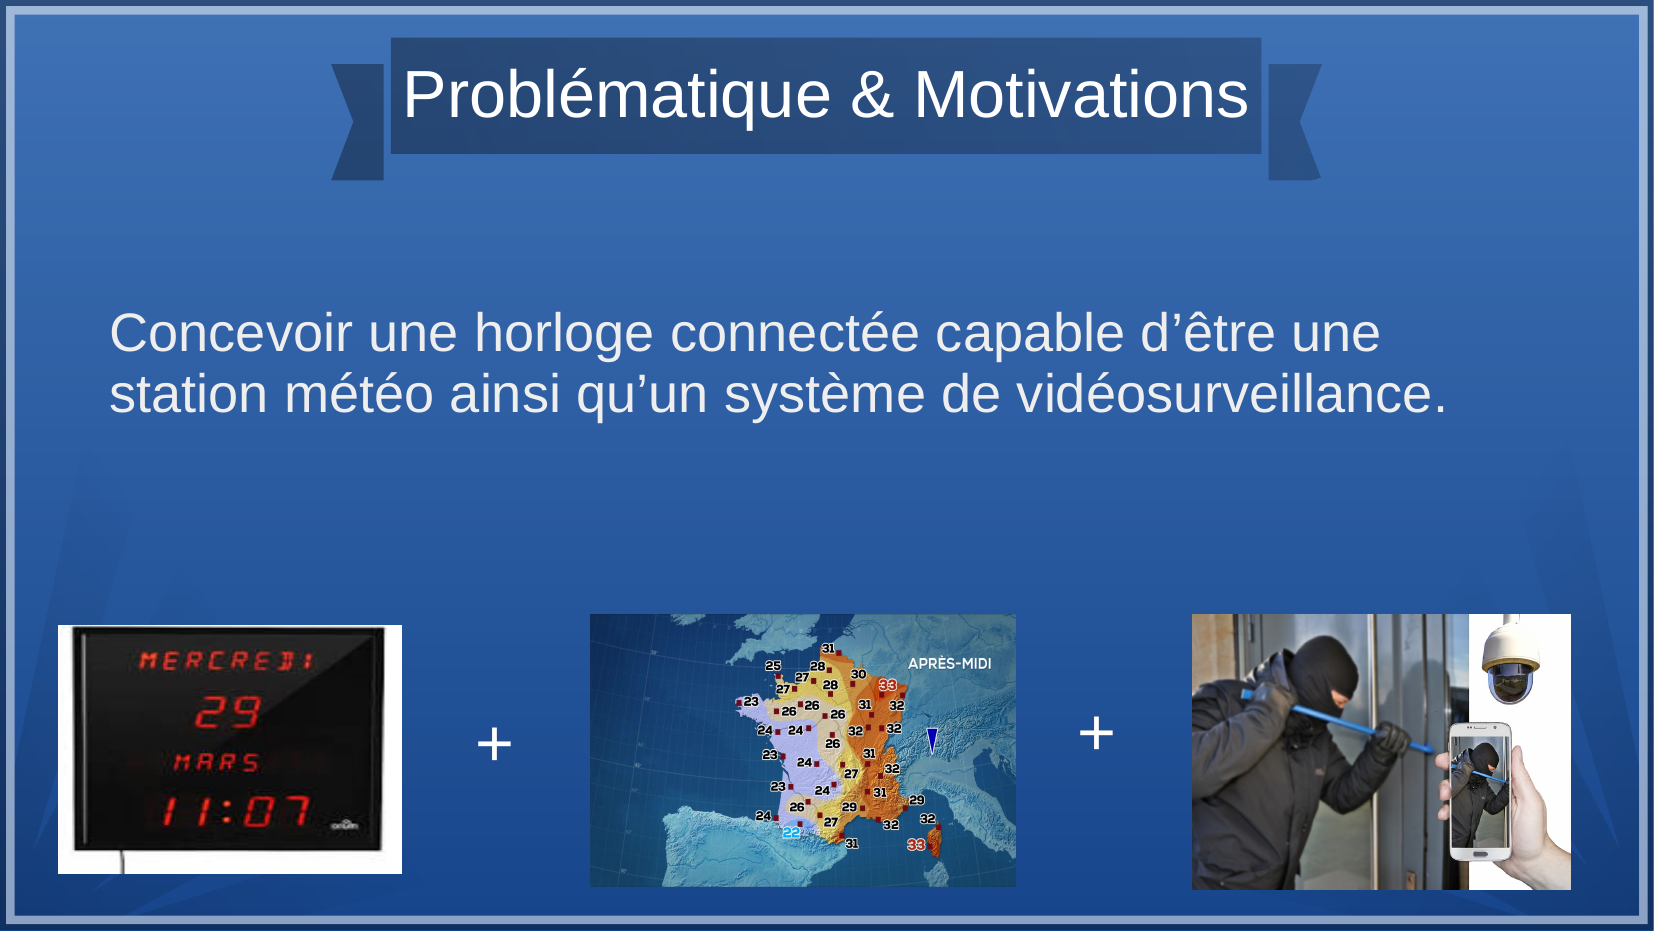

# Problématique & Motivations
Concevoir une horloge connectée capable d’être une station météo ainsi qu’un système de vidéosurveillance.
+
+